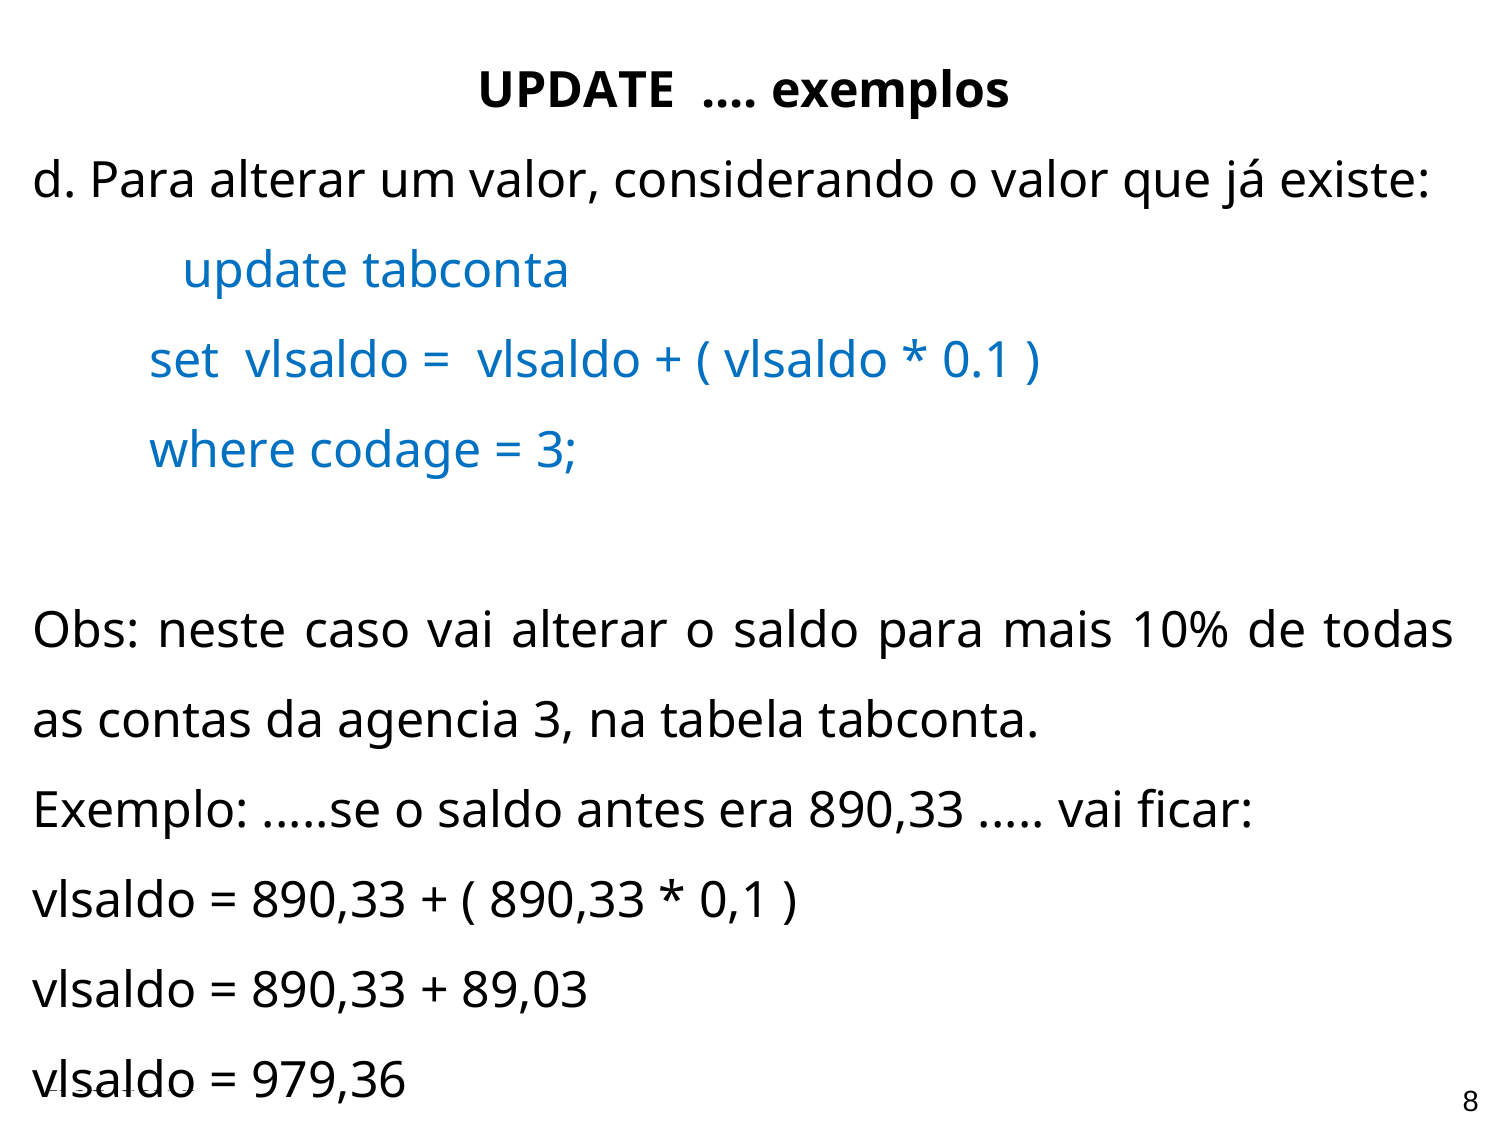

UPDATE .... exemplos
d. Para alterar um valor, considerando o valor que já existe:
 	update tabconta
 set vlsaldo =  vlsaldo + ( vlsaldo * 0.1 )
 where codage = 3;
Obs: neste caso vai alterar o saldo para mais 10% de todas as contas da agencia 3, na tabela tabconta.
Exemplo: .....se o saldo antes era 890,33 ..... vai ficar:
vlsaldo = 890,33 + ( 890,33 * 0,1 )
vlsaldo = 890,33 + 89,03
vlsaldo = 979,36
8